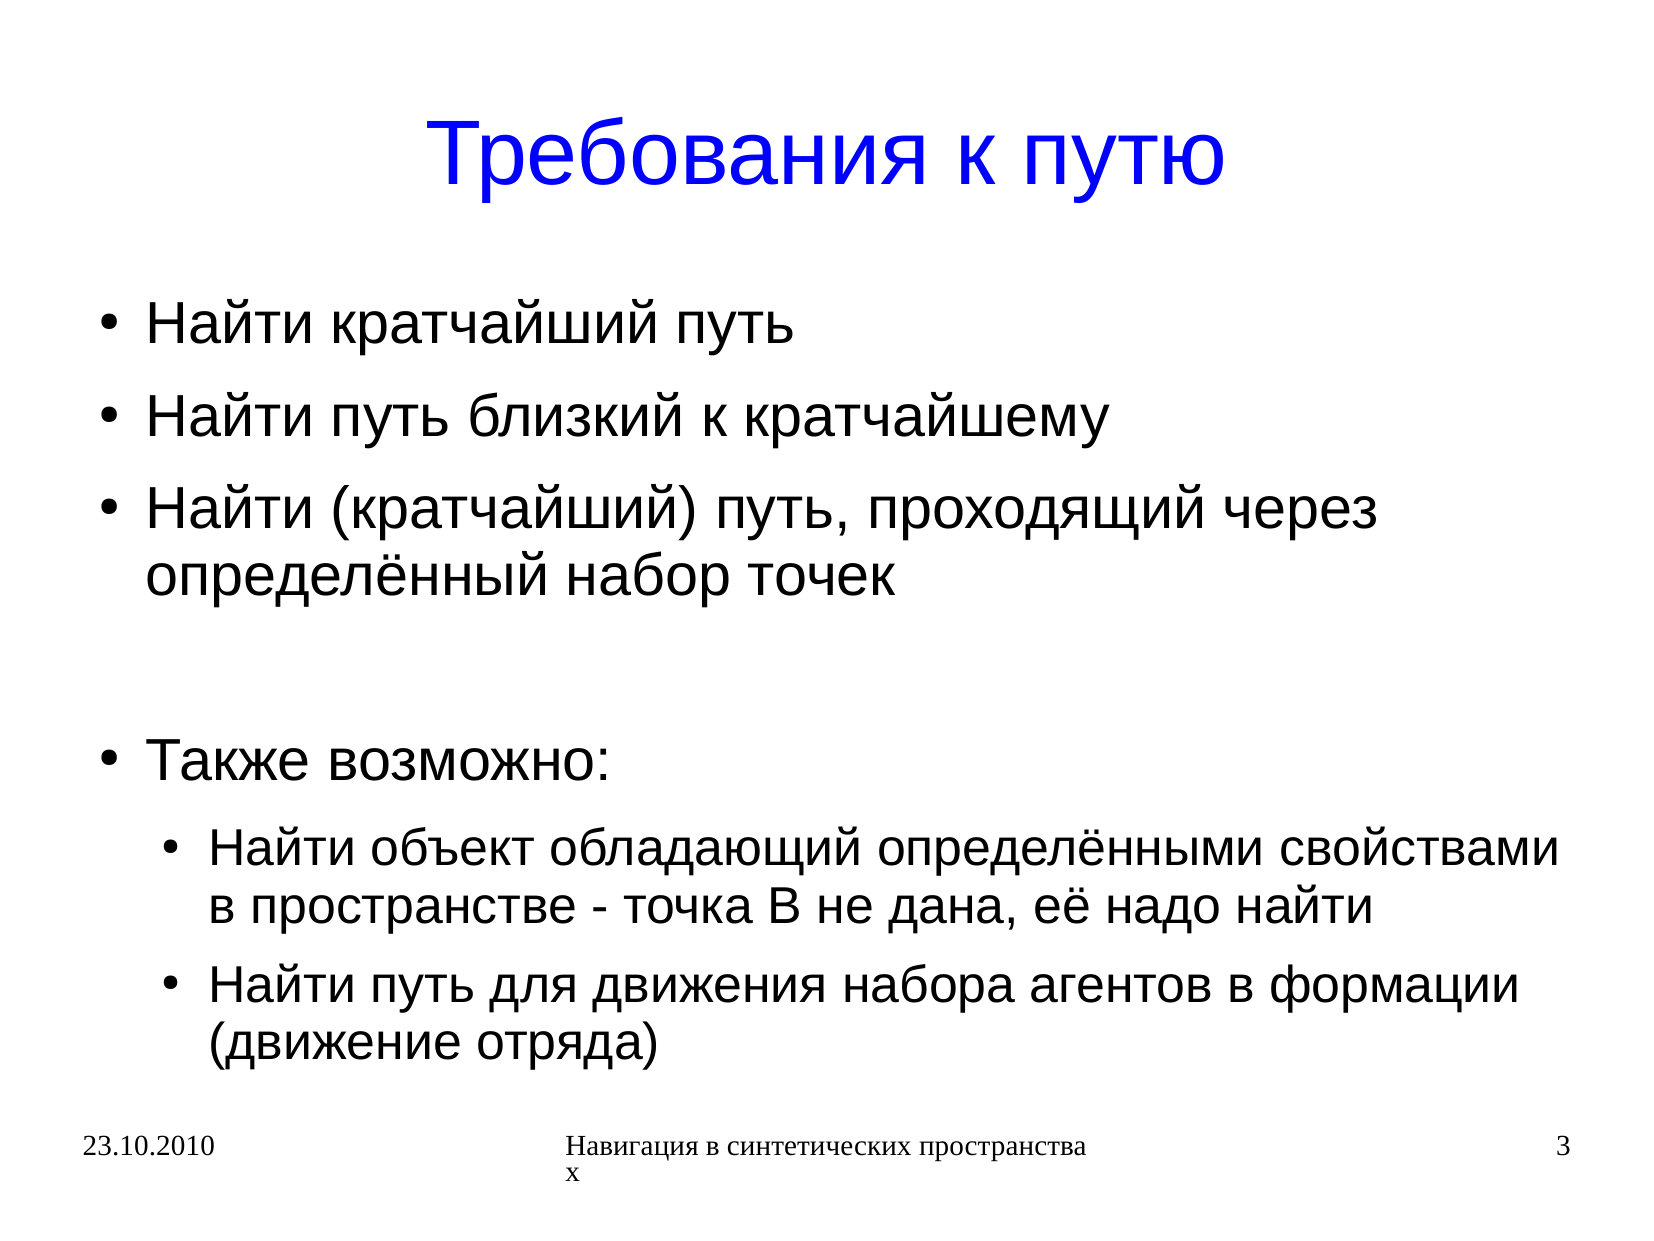

# Требования к путю
Найти кратчайший путь
Найти путь близкий к кратчайшему
Найти (кратчайший) путь, проходящий через определённый набор точек
Также возможно:
Найти объект обладающий определёнными свойствами в пространстве - точка B не дана, её надо найти
Найти путь для движения набора агентов в формации (движение отряда)
23.10.2010
Навигация в синтетических пространствах
3